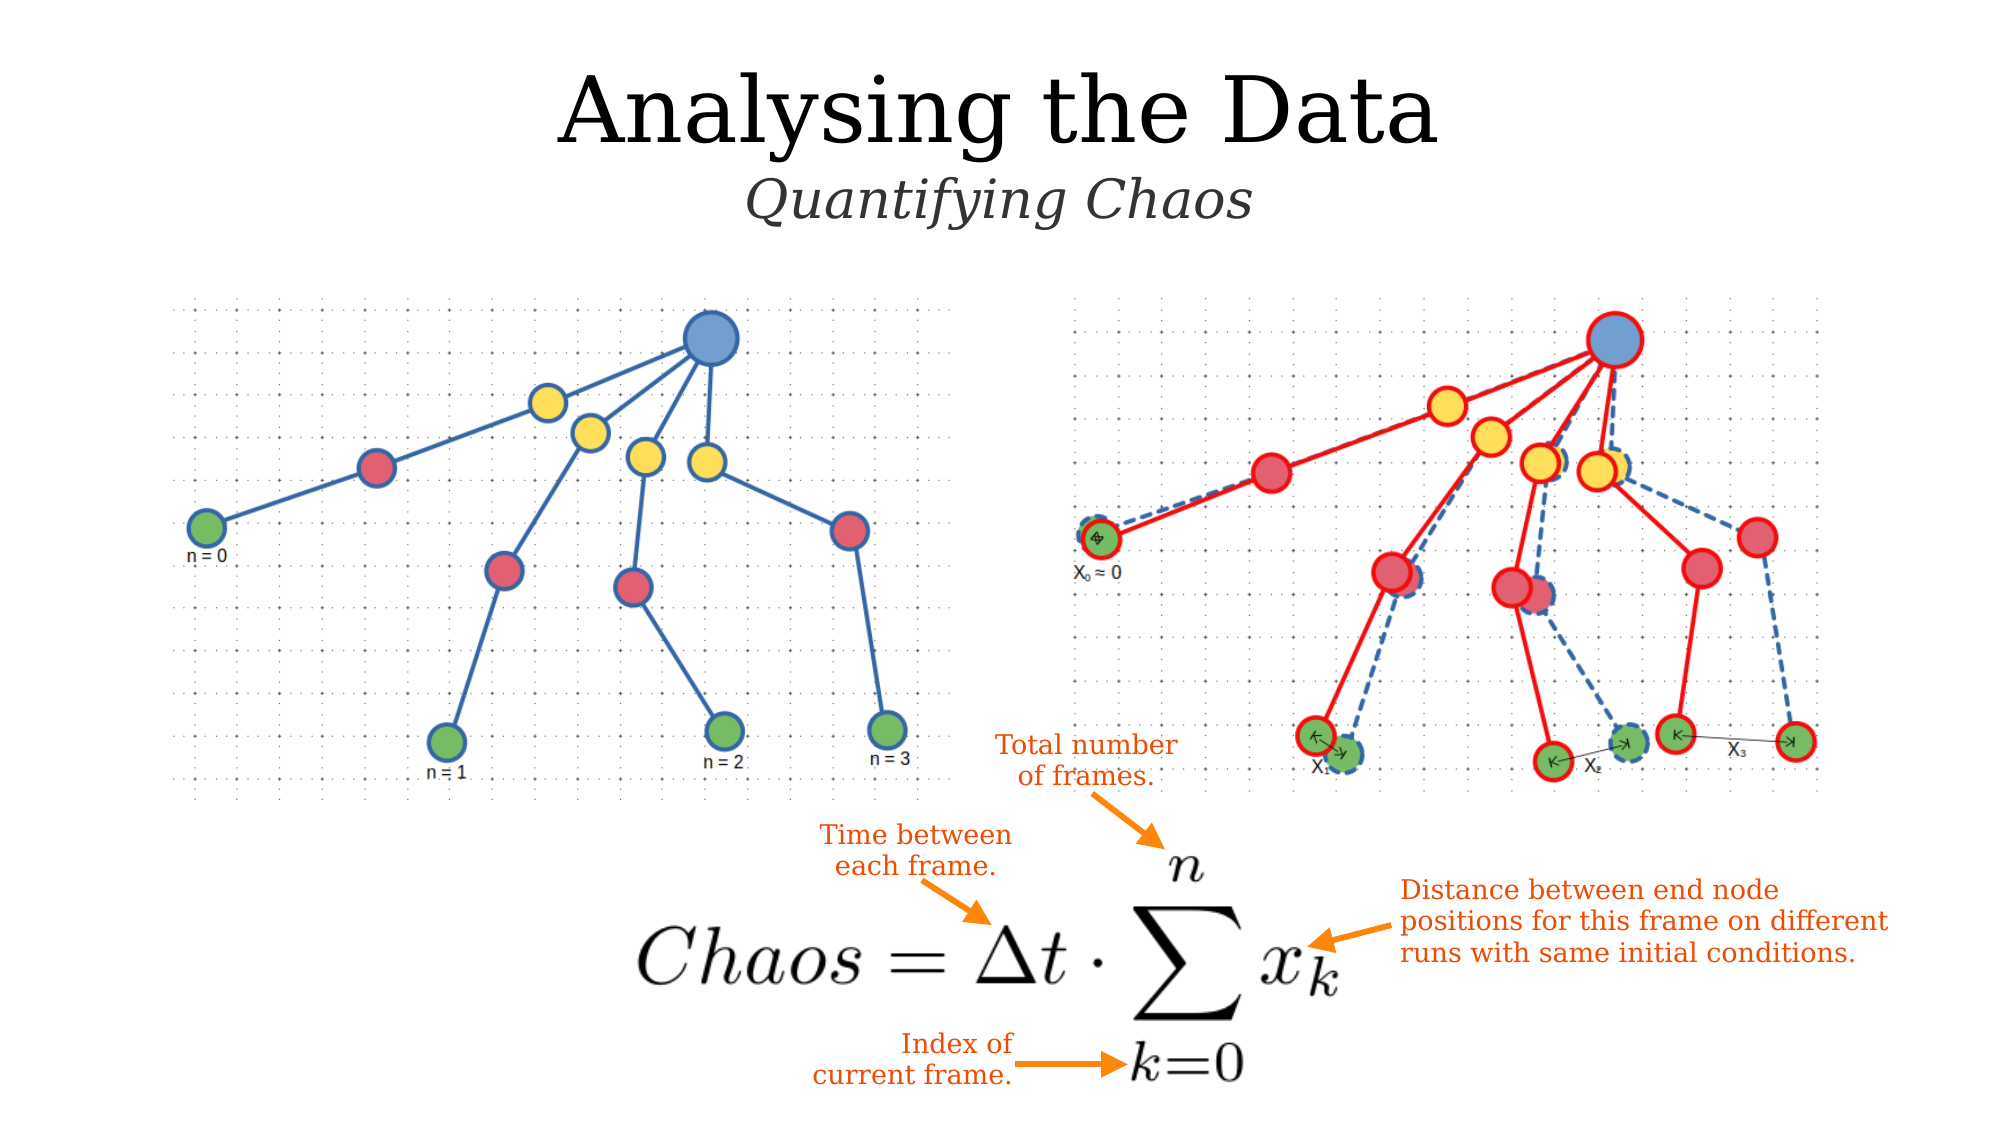

# Analysing the Data
Quantifying Chaos
Total number of frames.
Time between each frame.
Distance between end node positions for this frame on different runs with same initial conditions.
Index of current frame.